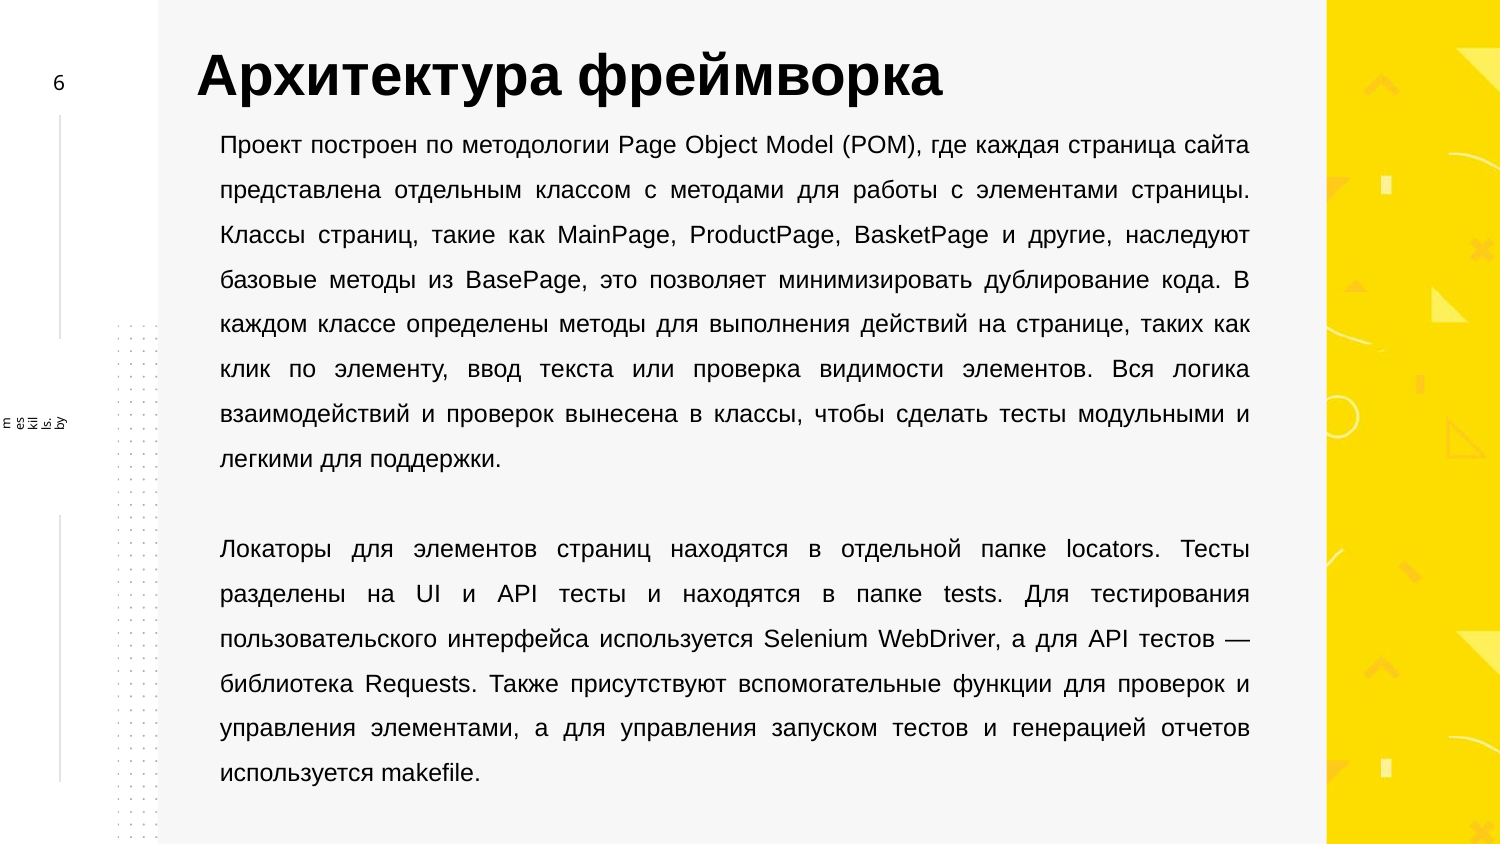

# Архитектура фреймворка
Проект построен по методологии Page Object Model (POM), где каждая страница сайта представлена отдельным классом с методами для работы с элементами страницы. Классы страниц, такие как MainPage, ProductPage, BasketPage и другие, наследуют базовые методы из BasePage, это позволяет минимизировать дублирование кода. В каждом классе определены методы для выполнения действий на странице, таких как клик по элементу, ввод текста или проверка видимости элементов. Вся логика взаимодействий и проверок вынесена в классы, чтобы сделать тесты модульными и легкими для поддержки.
Локаторы для элементов страниц находятся в отдельной папке locators. Тесты разделены на UI и API тесты и находятся в папке tests. Для тестирования пользовательского интерфейса используется Selenium WebDriver, а для API тестов — библиотека Requests. Также присутствуют вспомогательные функции для проверок и управления элементами, а для управления запуском тестов и генерацией отчетов используется makefile.
teachmeskills.by